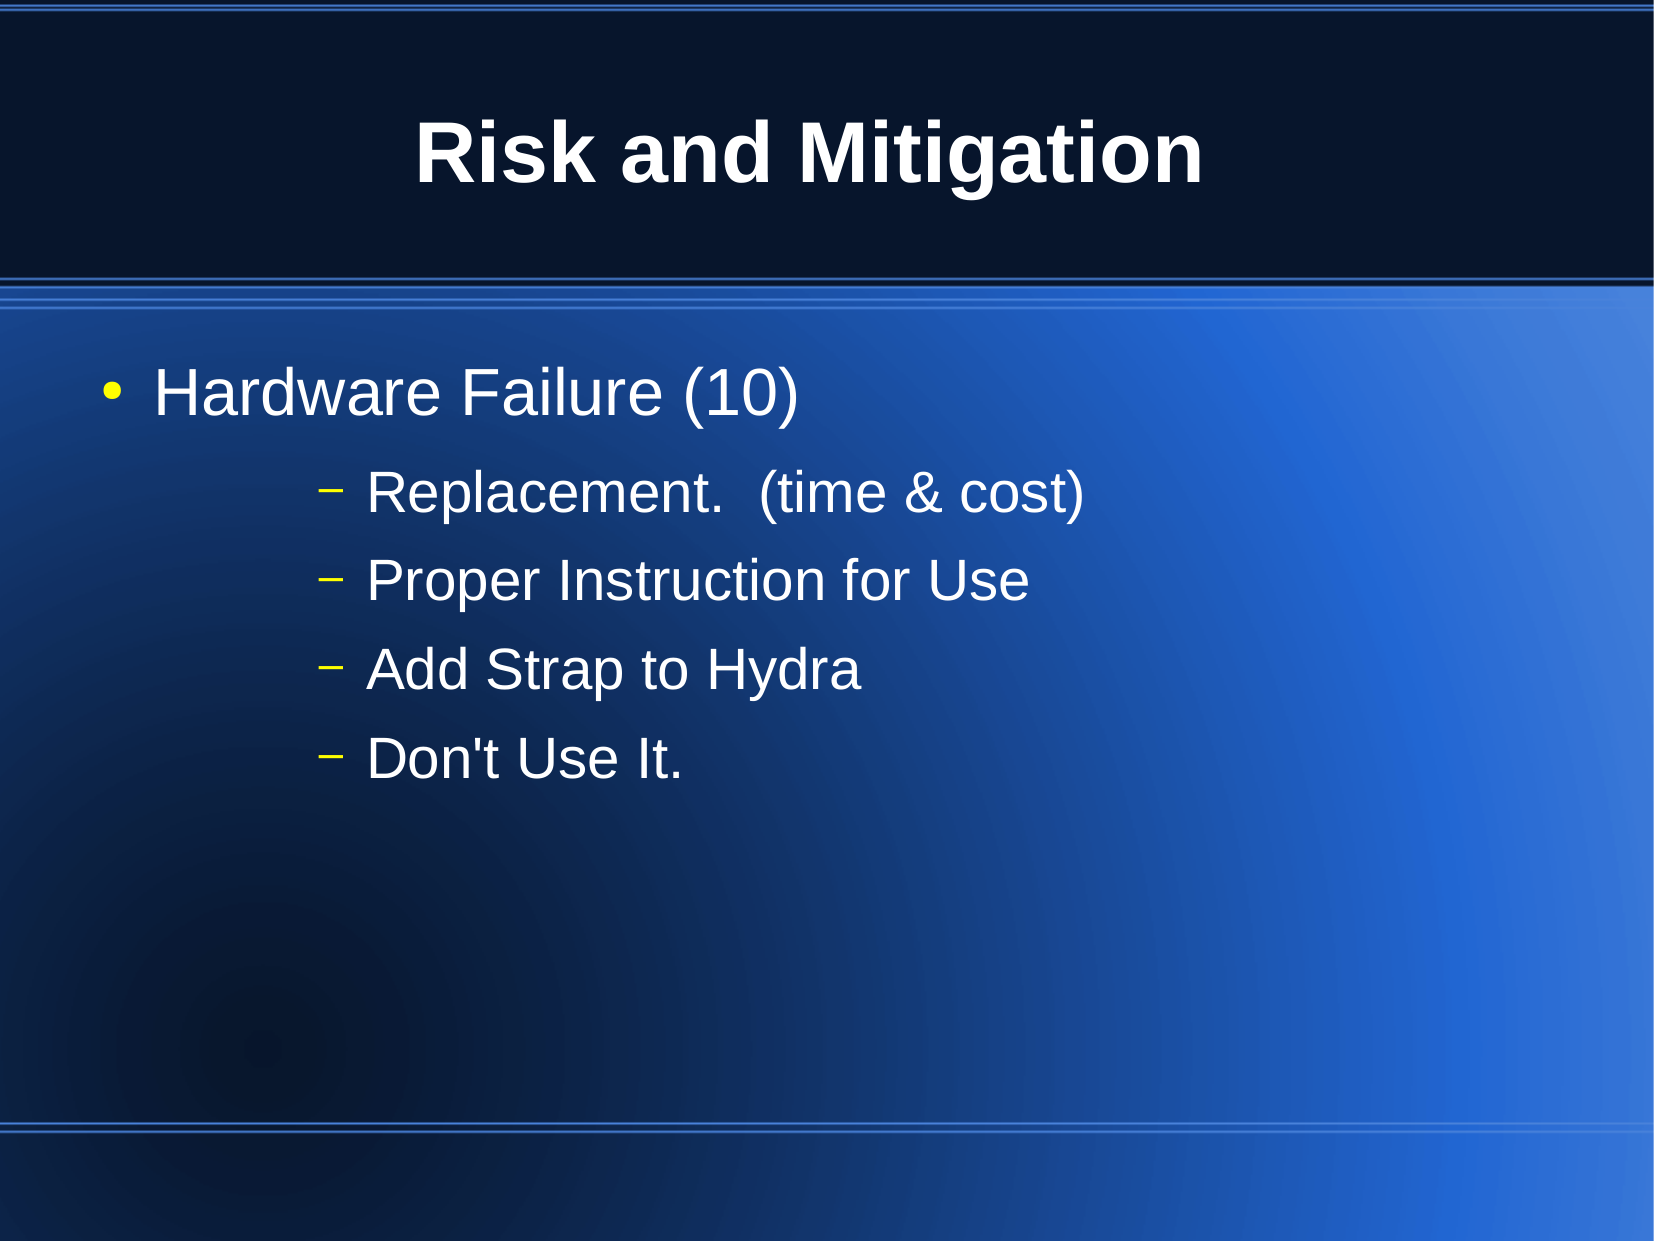

# Risk and Mitigation
Hardware Failure (10)
Replacement. (time & cost)
Proper Instruction for Use
Add Strap to Hydra
Don't Use It.